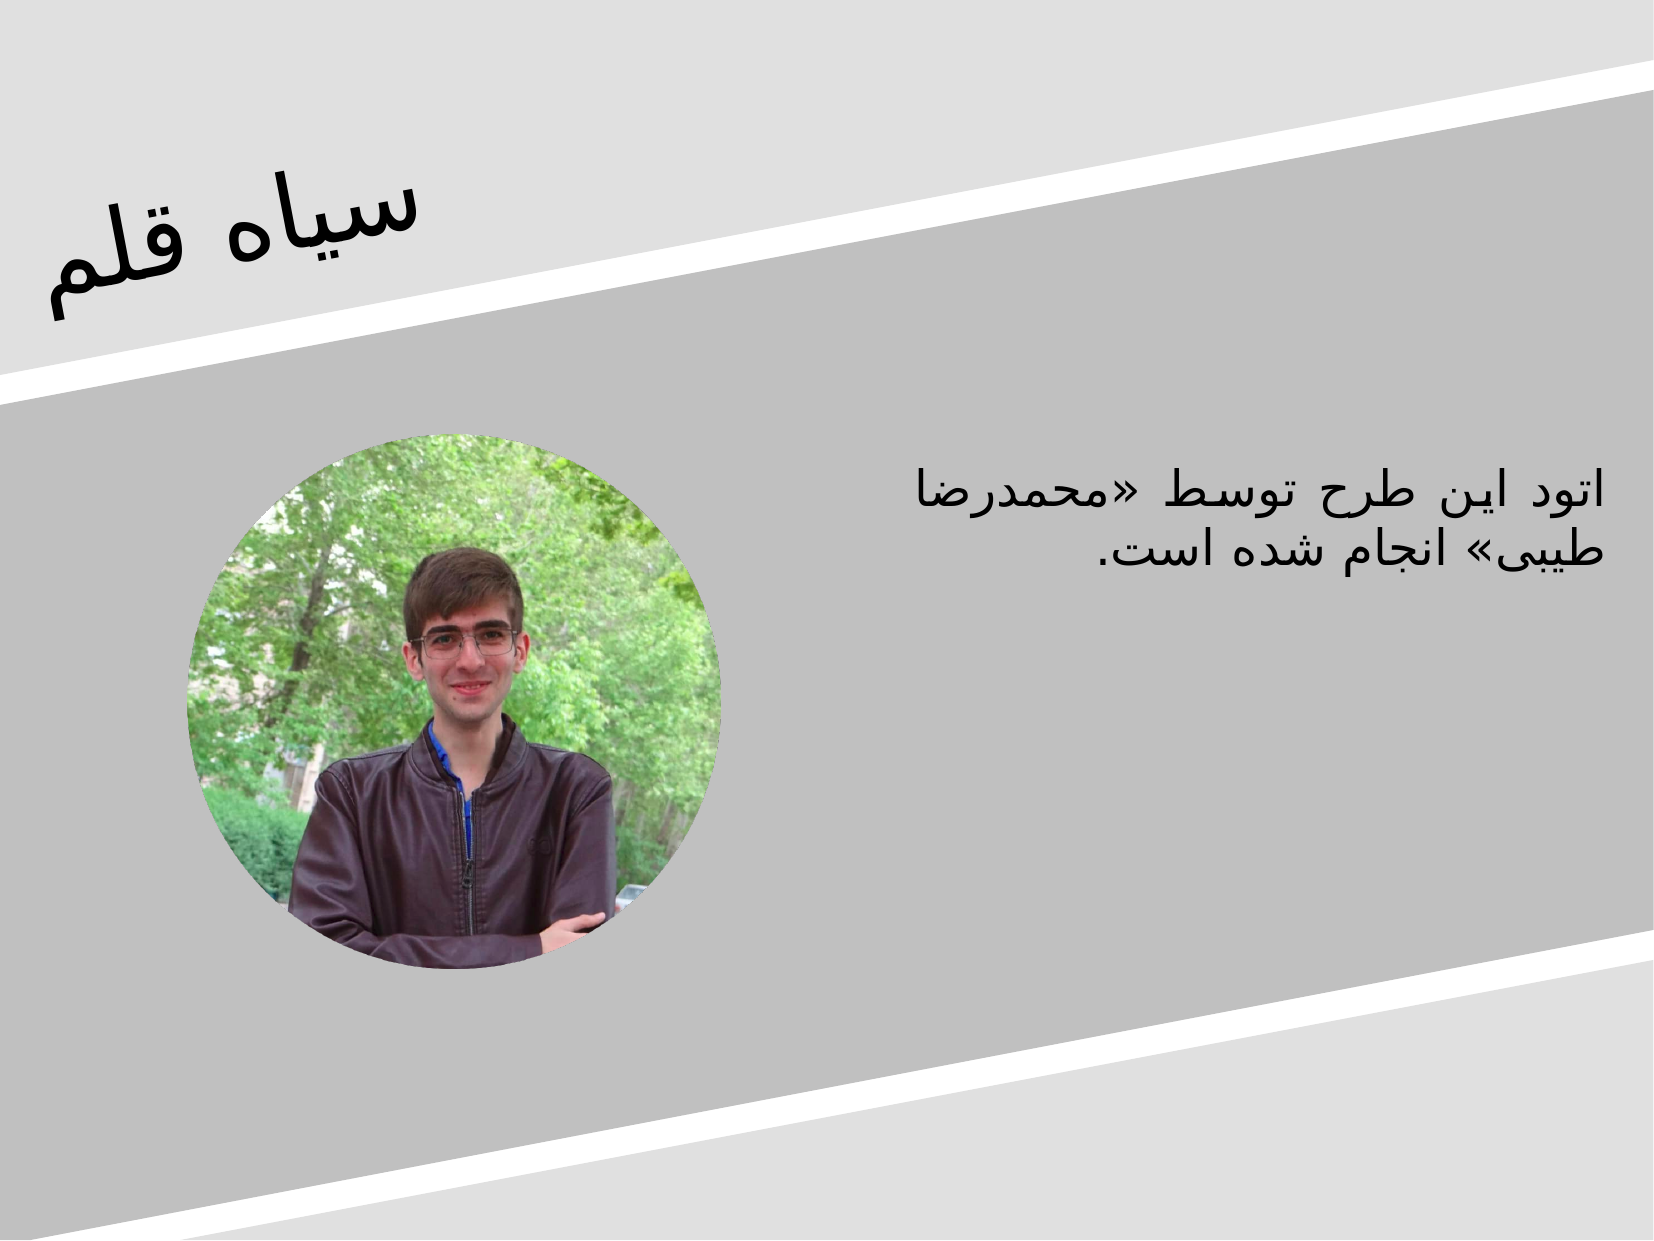

# سیاه قلم
اتود این طرح توسط «محمدرضا طیبی» انجام شده است.